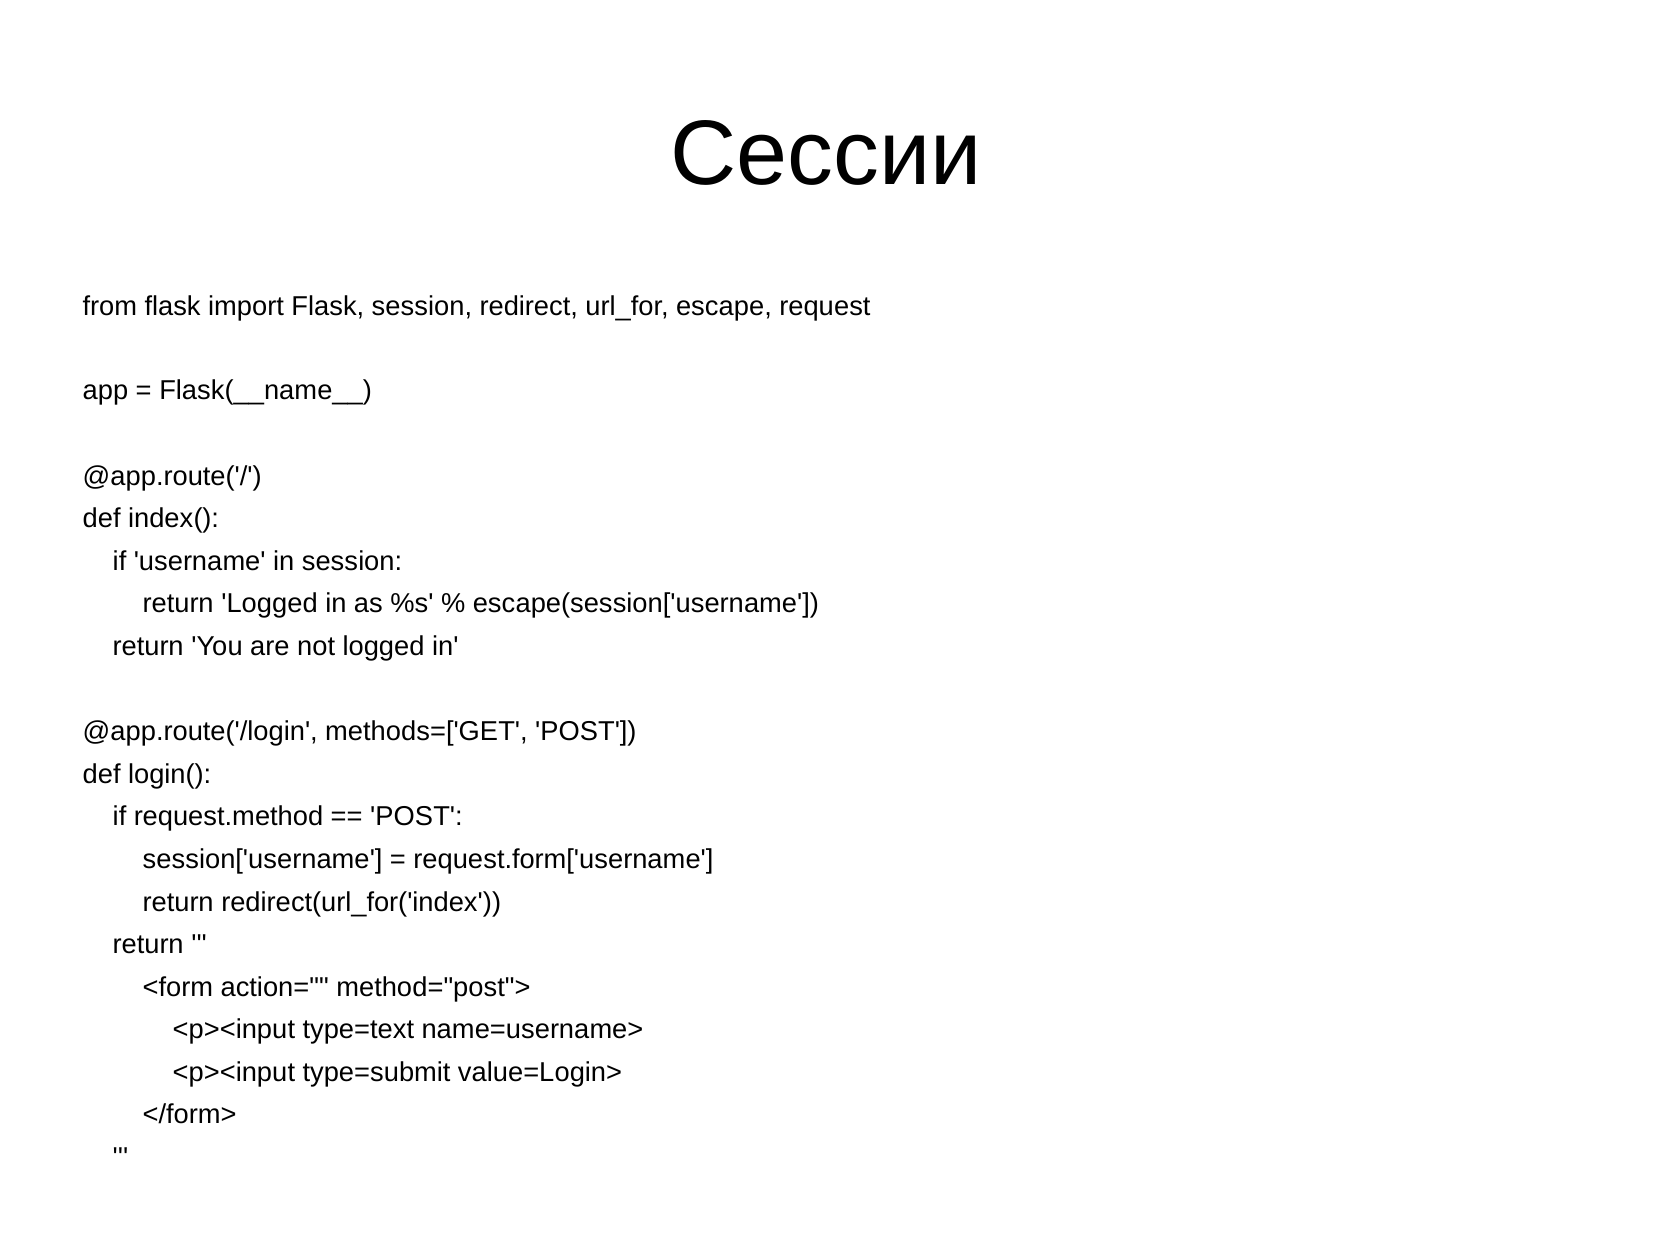

# Сессии
from flask import Flask, session, redirect, url_for, escape, request
app = Flask(__name__)
@app.route('/')
def index():
 if 'username' in session:
 return 'Logged in as %s' % escape(session['username'])
 return 'You are not logged in'
@app.route('/login', methods=['GET', 'POST'])
def login():
 if request.method == 'POST':
 session['username'] = request.form['username']
 return redirect(url_for('index'))
 return '''
 <form action="" method="post">
 <p><input type=text name=username>
 <p><input type=submit value=Login>
 </form>
 '''